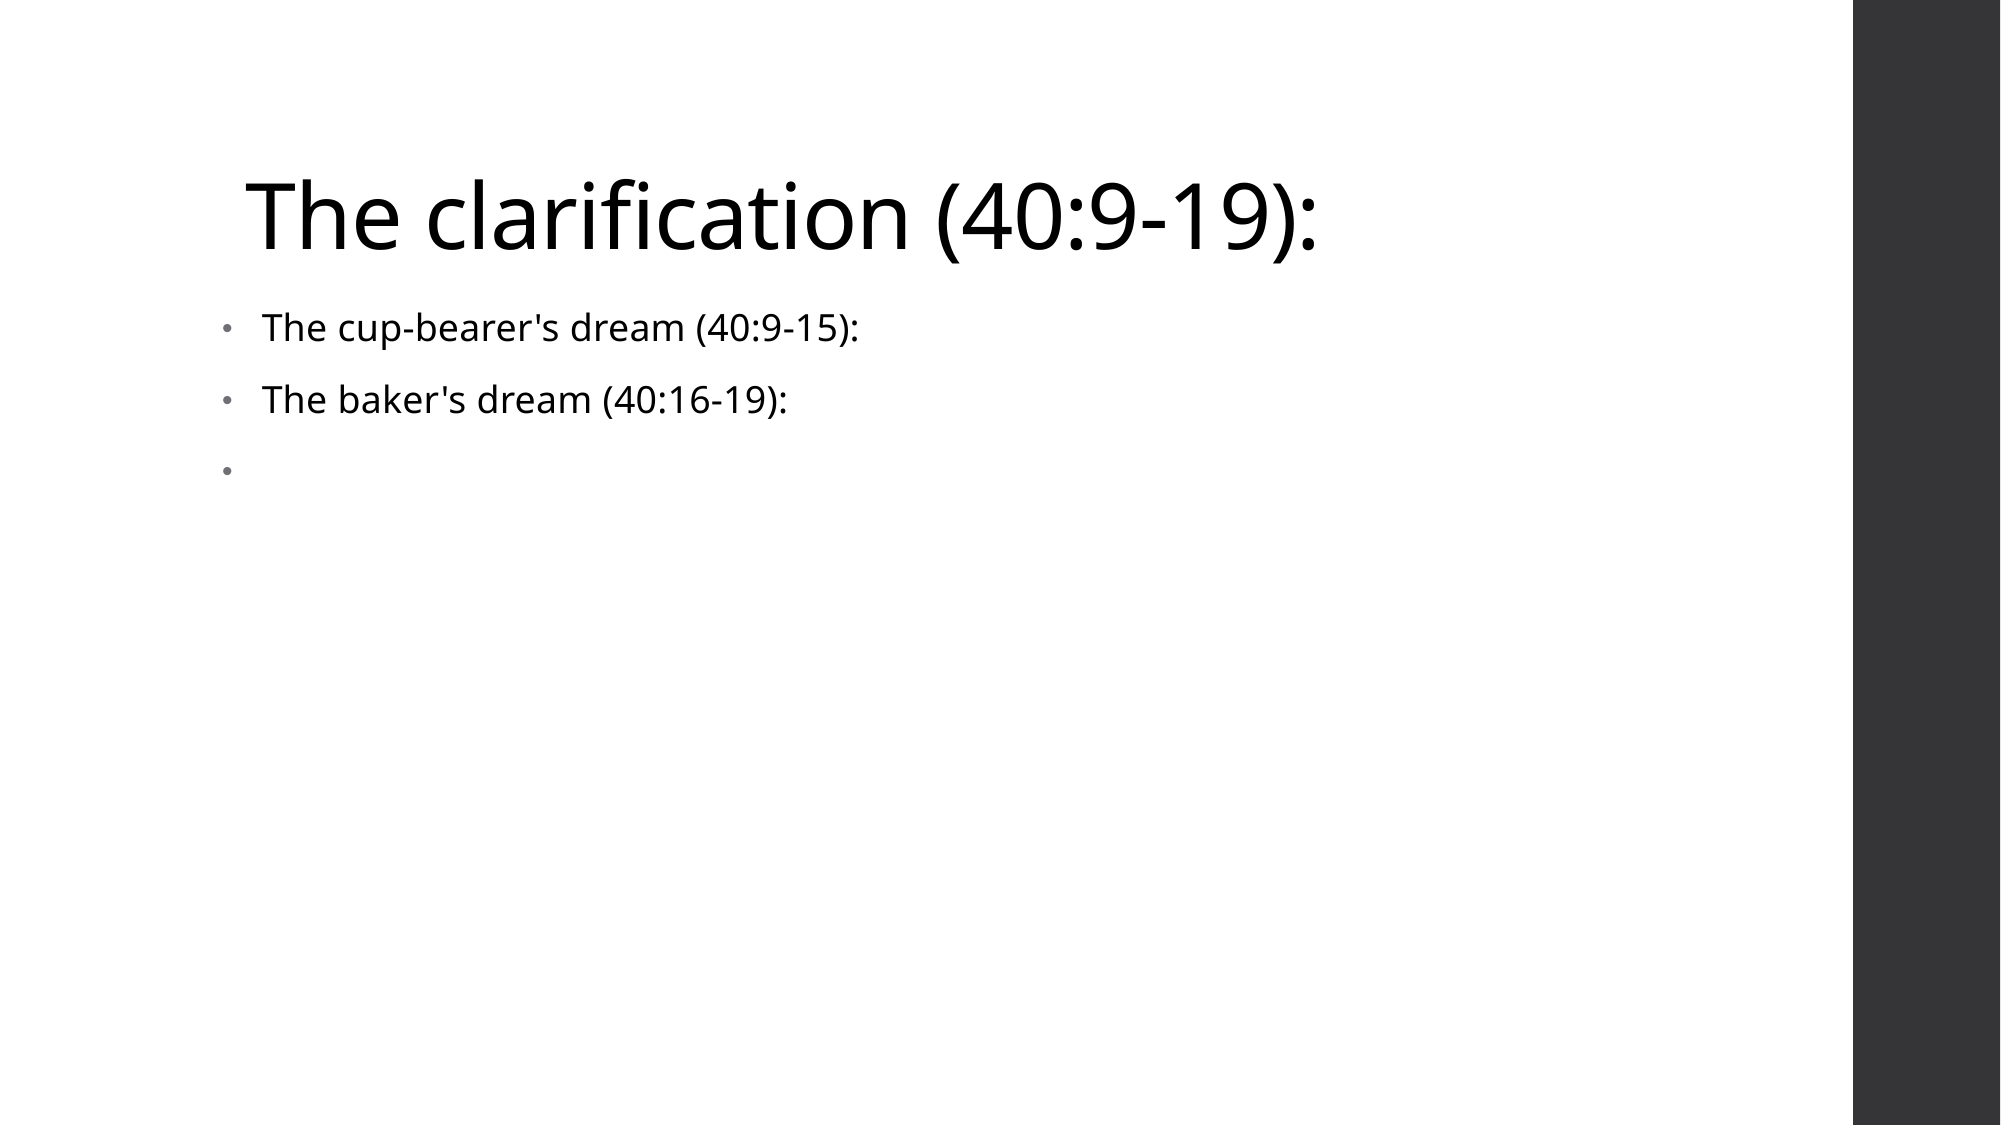

# The clarification (40:9-19):
 The cup-bearer's dream (40:9-15):
 The baker's dream (40:16-19):